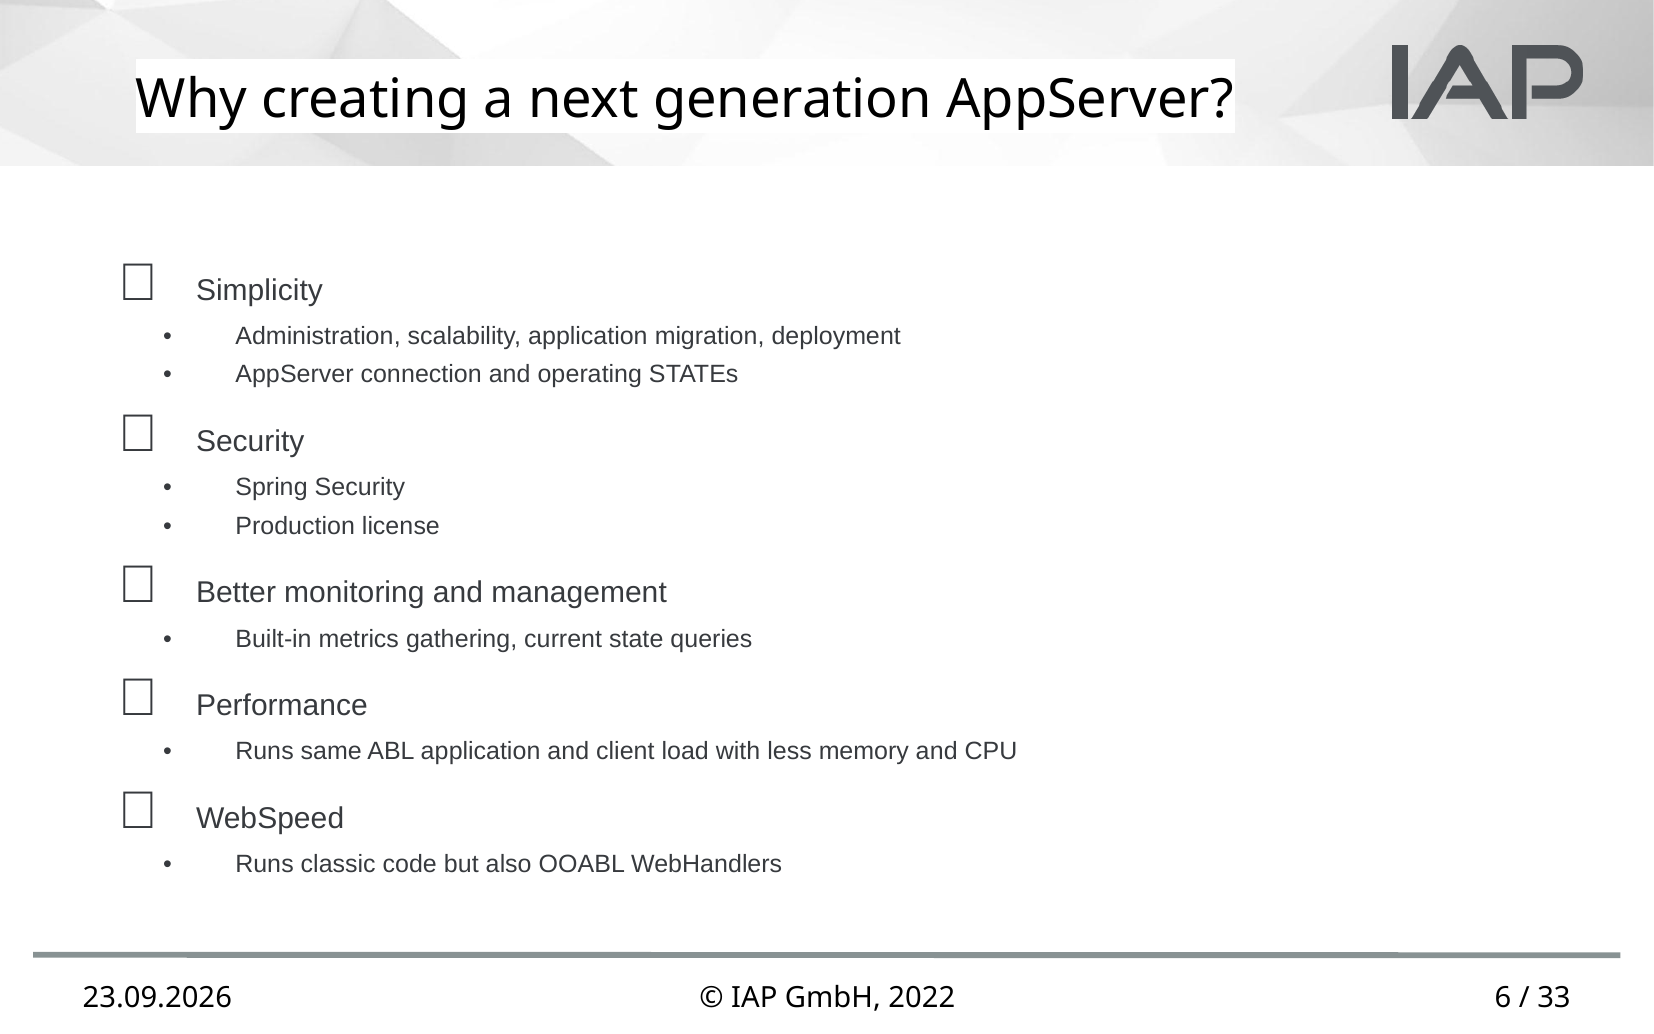

# Why creating a next generation AppServer?
	Simplicity
•	Administration, scalability, application migration, deployment
•	AppServer connection and operating STATEs
	Security
•	Spring Security
•	Production license
	Better monitoring and management
•	Built-in metrics gathering, current state queries
	Performance
•	Runs same ABL application and client load with less memory and CPU
	WebSpeed
•	Runs classic code but also OOABL WebHandlers
© IAP GmbH, 2022
6